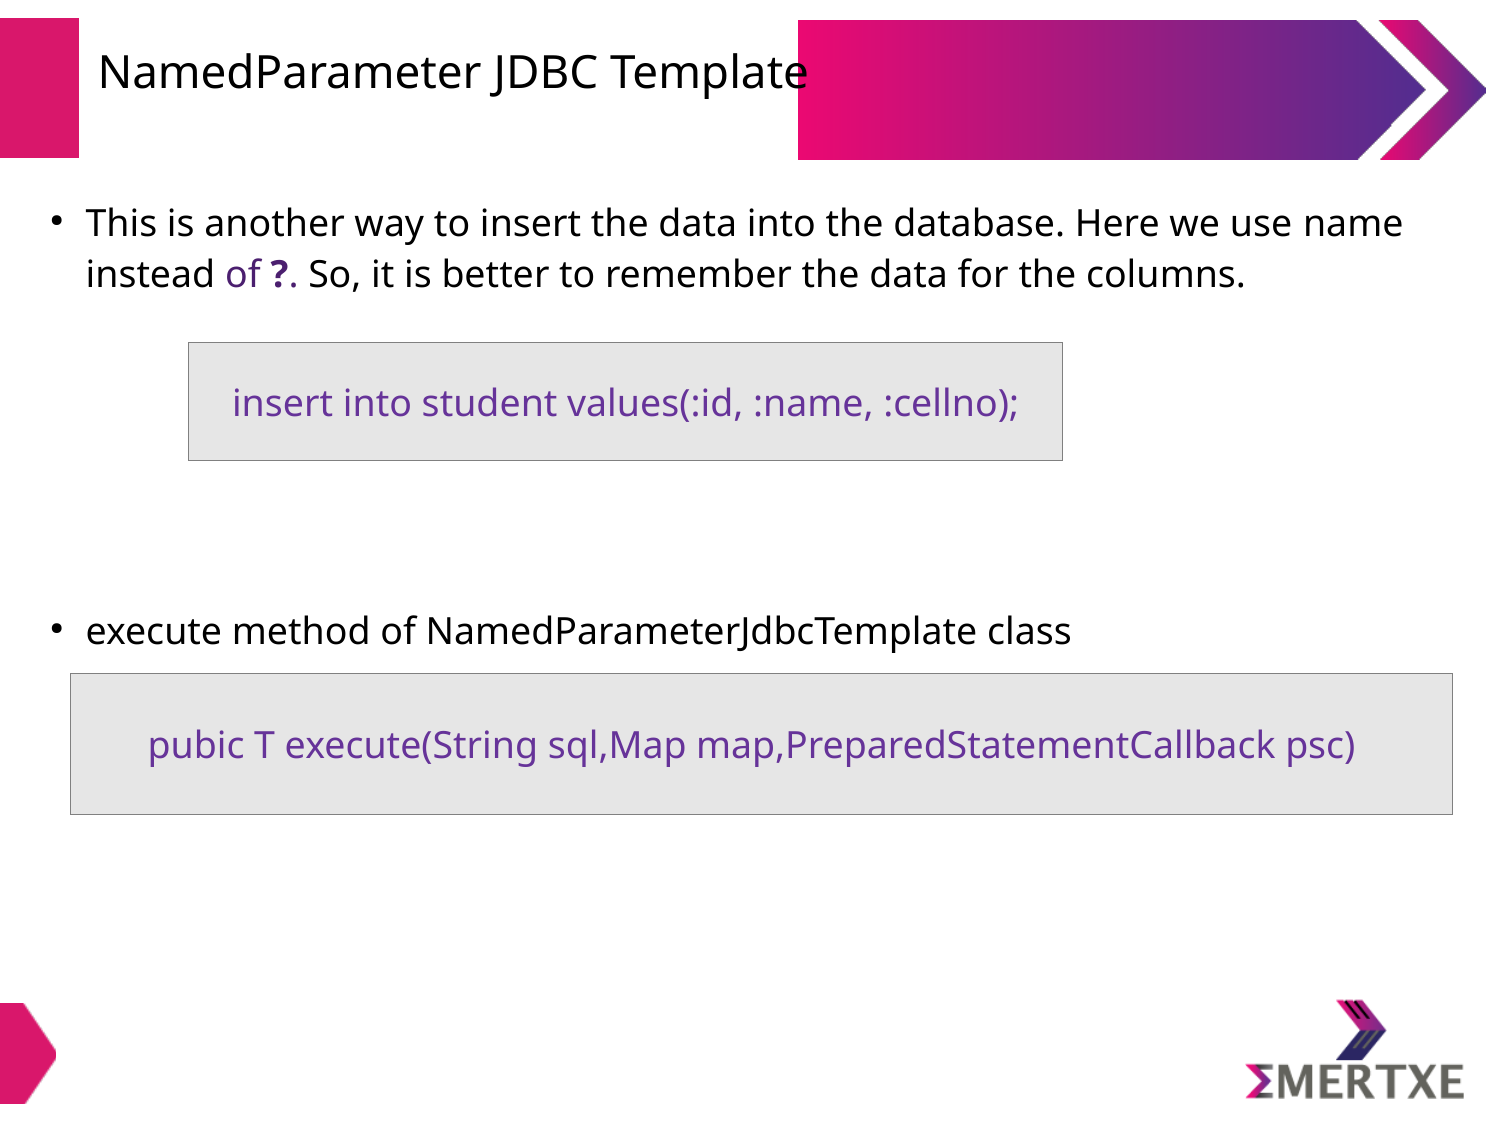

NamedParameter JDBC Template
This is another way to insert the data into the database. Here we use name instead of ?. So, it is better to remember the data for the columns.
execute method of NamedParameterJdbcTemplate class
insert into student values(:id, :name, :cellno);
pubic T execute(String sql,Map map,PreparedStatementCallback psc)